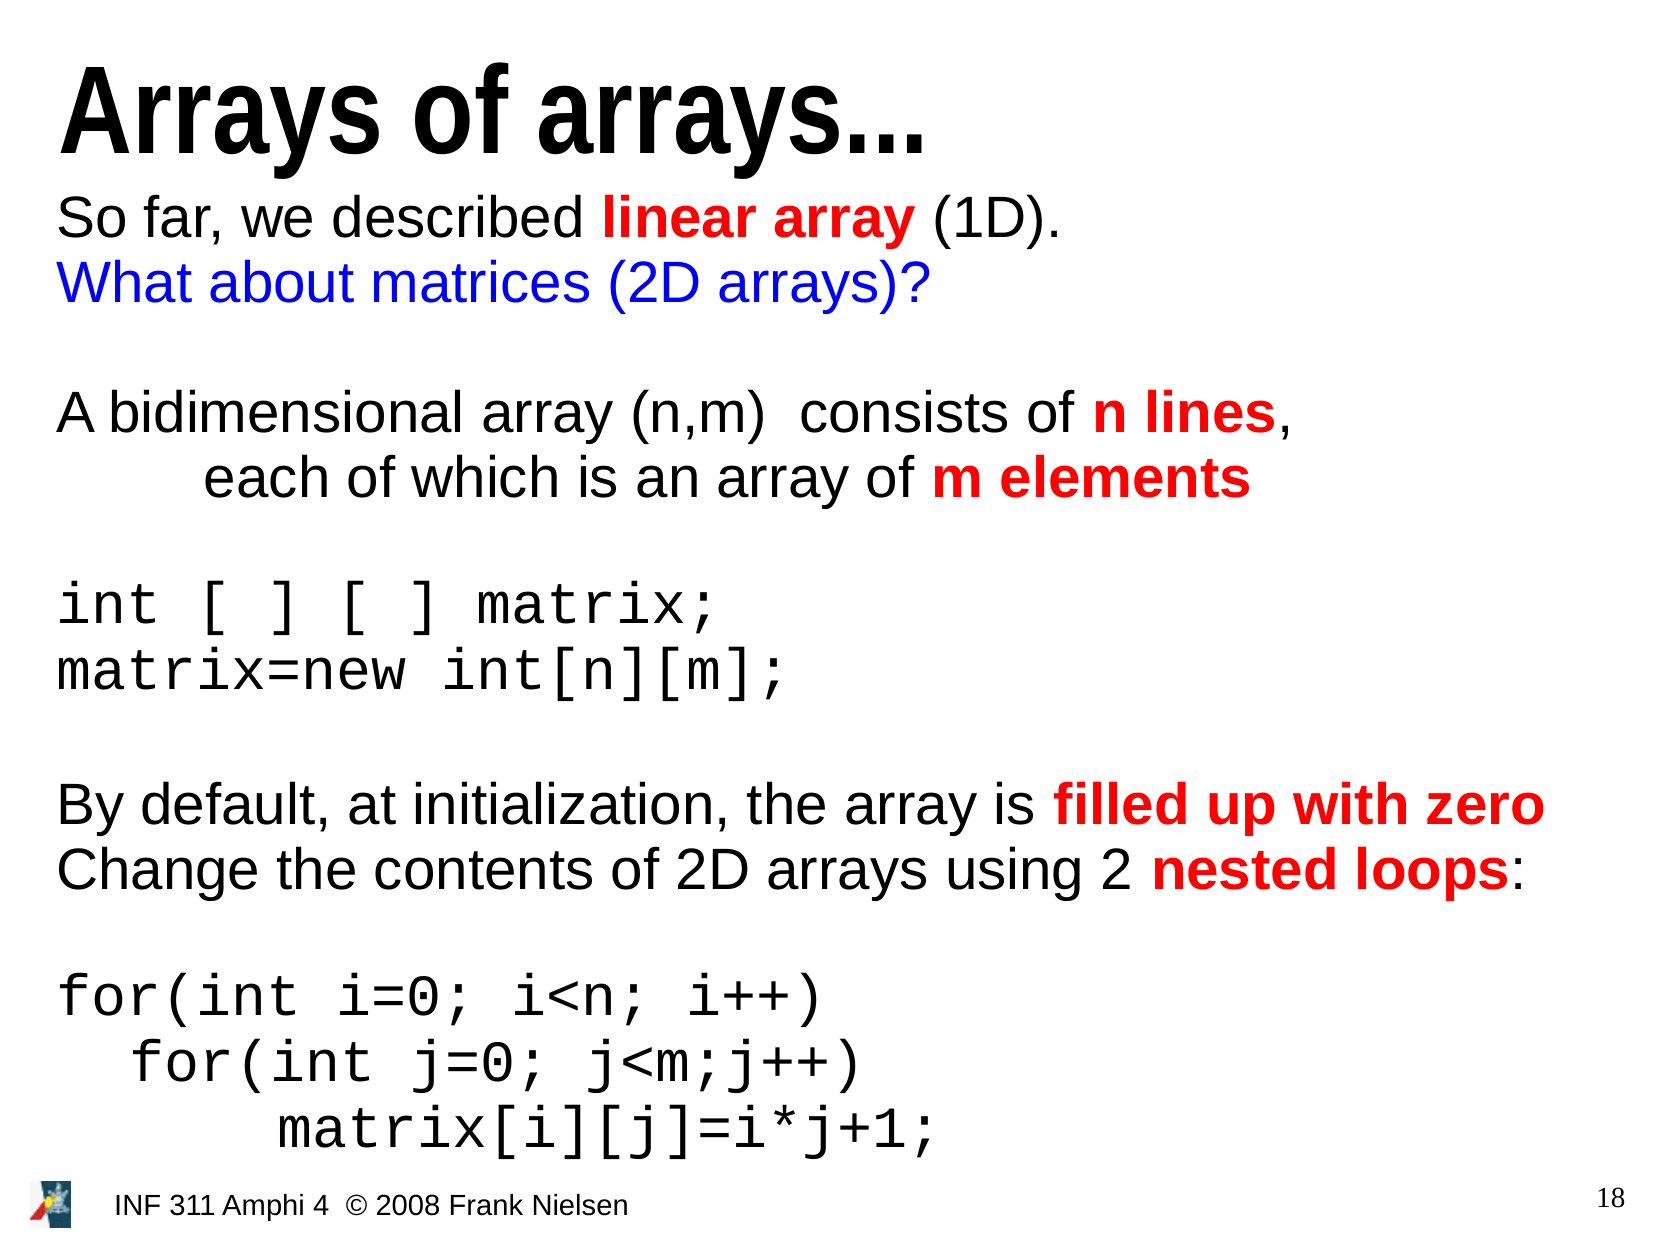

Arrays of arrays...
So far, we described linear array (1D).
What about matrices (2D arrays)?
A bidimensional array (n,m) consists of n lines,
		each of which is an array of m elements
int [ ] [ ] matrix;
matrix=new int[n][m];
By default, at initialization, the array is filled up with zero
Change the contents of 2D arrays using 2 nested loops:
for(int i=0; i<n; i++)
	for(int j=0; j<m;j++)
			matrix[i][j]=i*j+1;